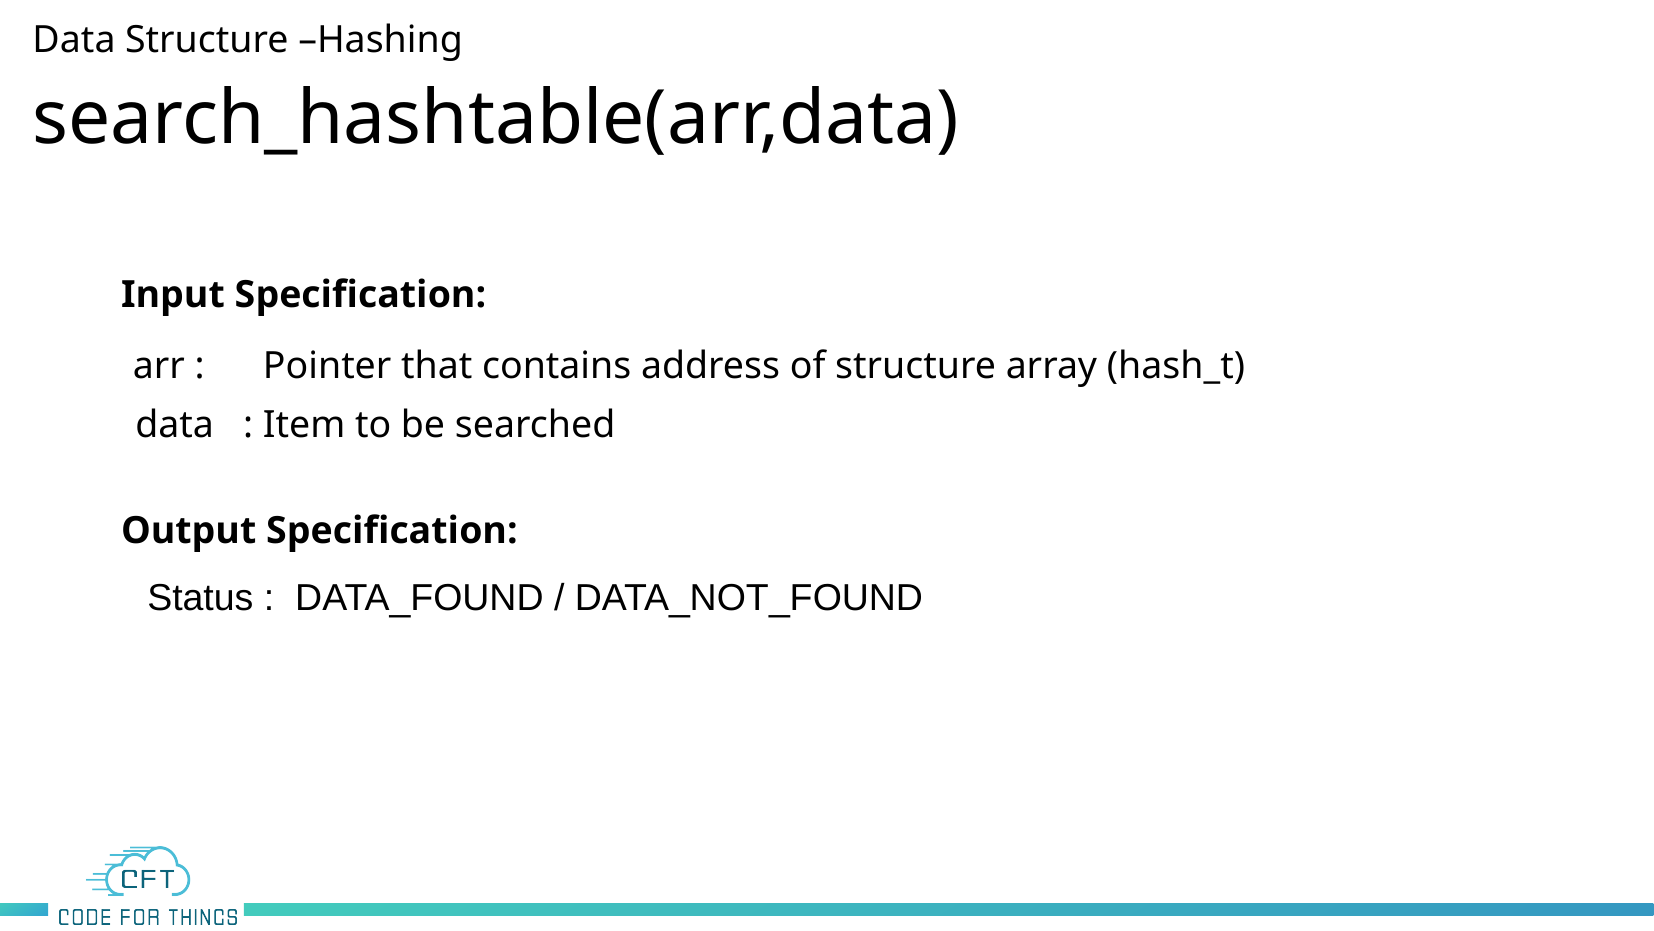

# Data Structure –Hashing search_hashtable(arr,data)
Input Specification:
arr : Pointer that contains address of structure array (hash_t)
data : Item to be searched
Output Specification:
Status : DATA_FOUND / DATA_NOT_FOUND